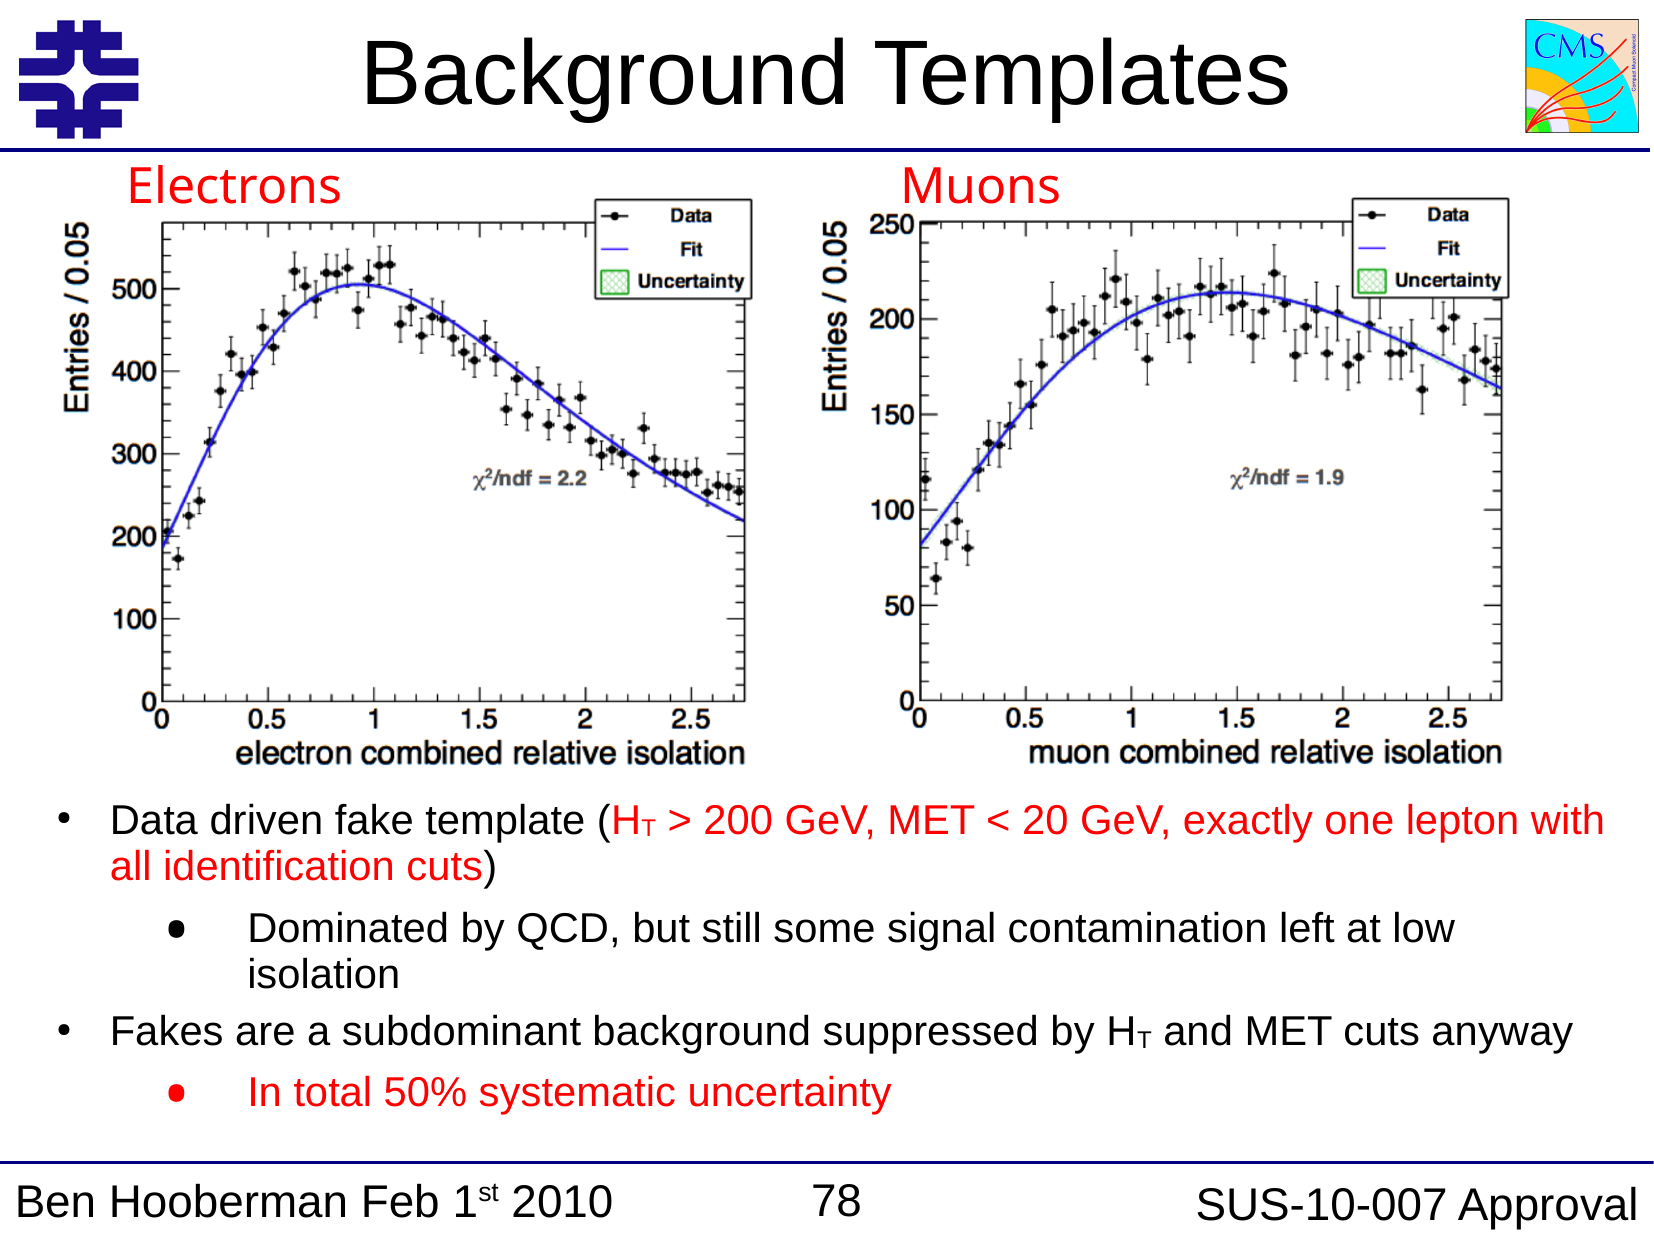

# Background Templates
Electrons
Muons
Data driven fake template (HT > 200 GeV, MET < 20 GeV, exactly one lepton with all identification cuts)
Dominated by QCD, but still some signal contamination left at low isolation
Fakes are a subdominant background suppressed by HT and MET cuts anyway
In total 50% systematic uncertainty
78